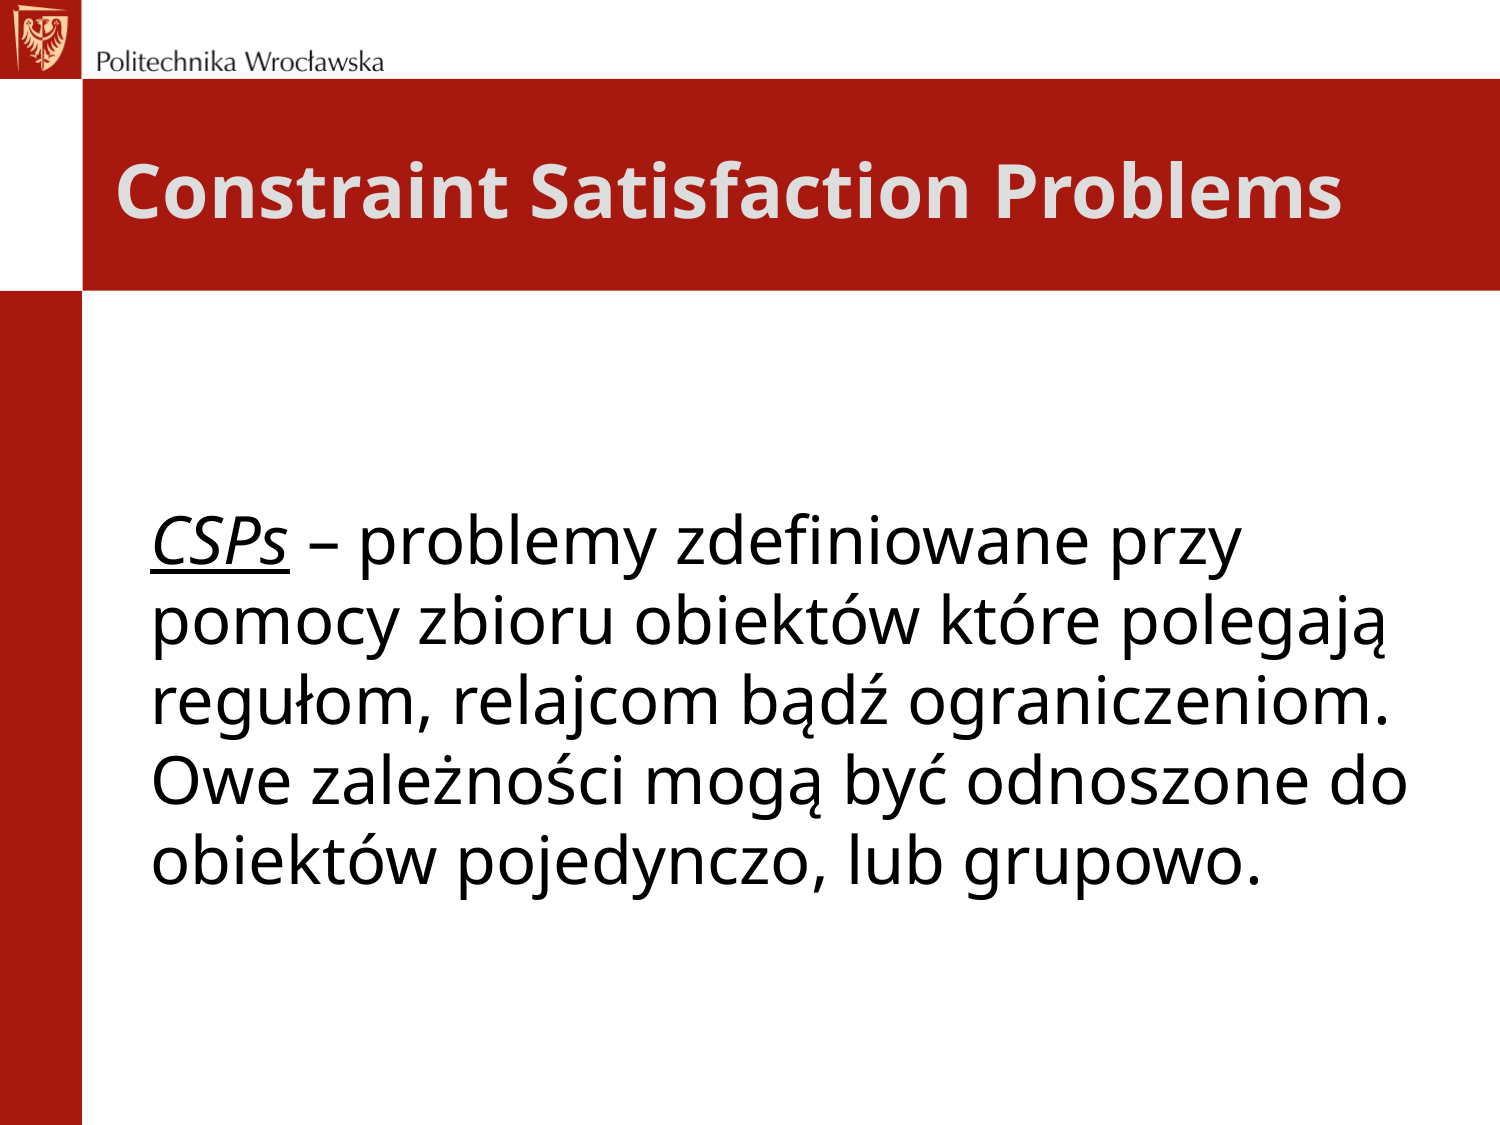

Constraint Satisfaction Problems
CSPs – problemy zdefiniowane przy pomocy zbioru obiektów które polegają regułom, relajcom bądź ograniczeniom. Owe zależności mogą być odnoszone do obiektów pojedynczo, lub grupowo.
| | | |
| --- | --- | --- |